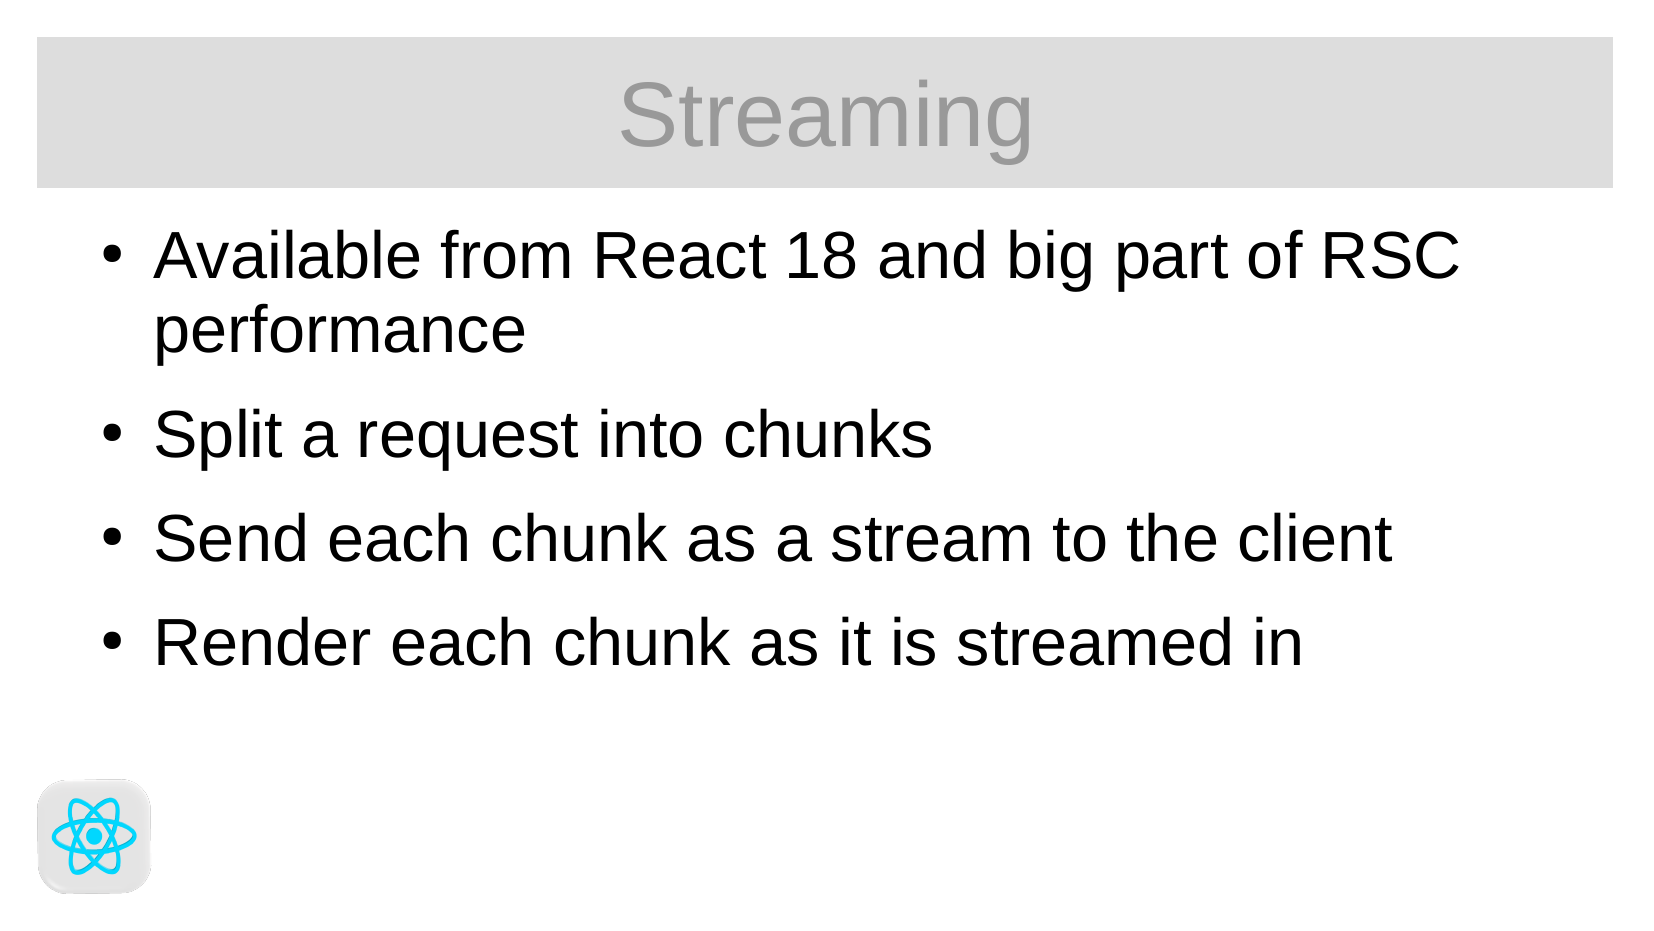

# Streaming
Available from React 18 and big part of RSC performance
Split a request into chunks
Send each chunk as a stream to the client
Render each chunk as it is streamed in